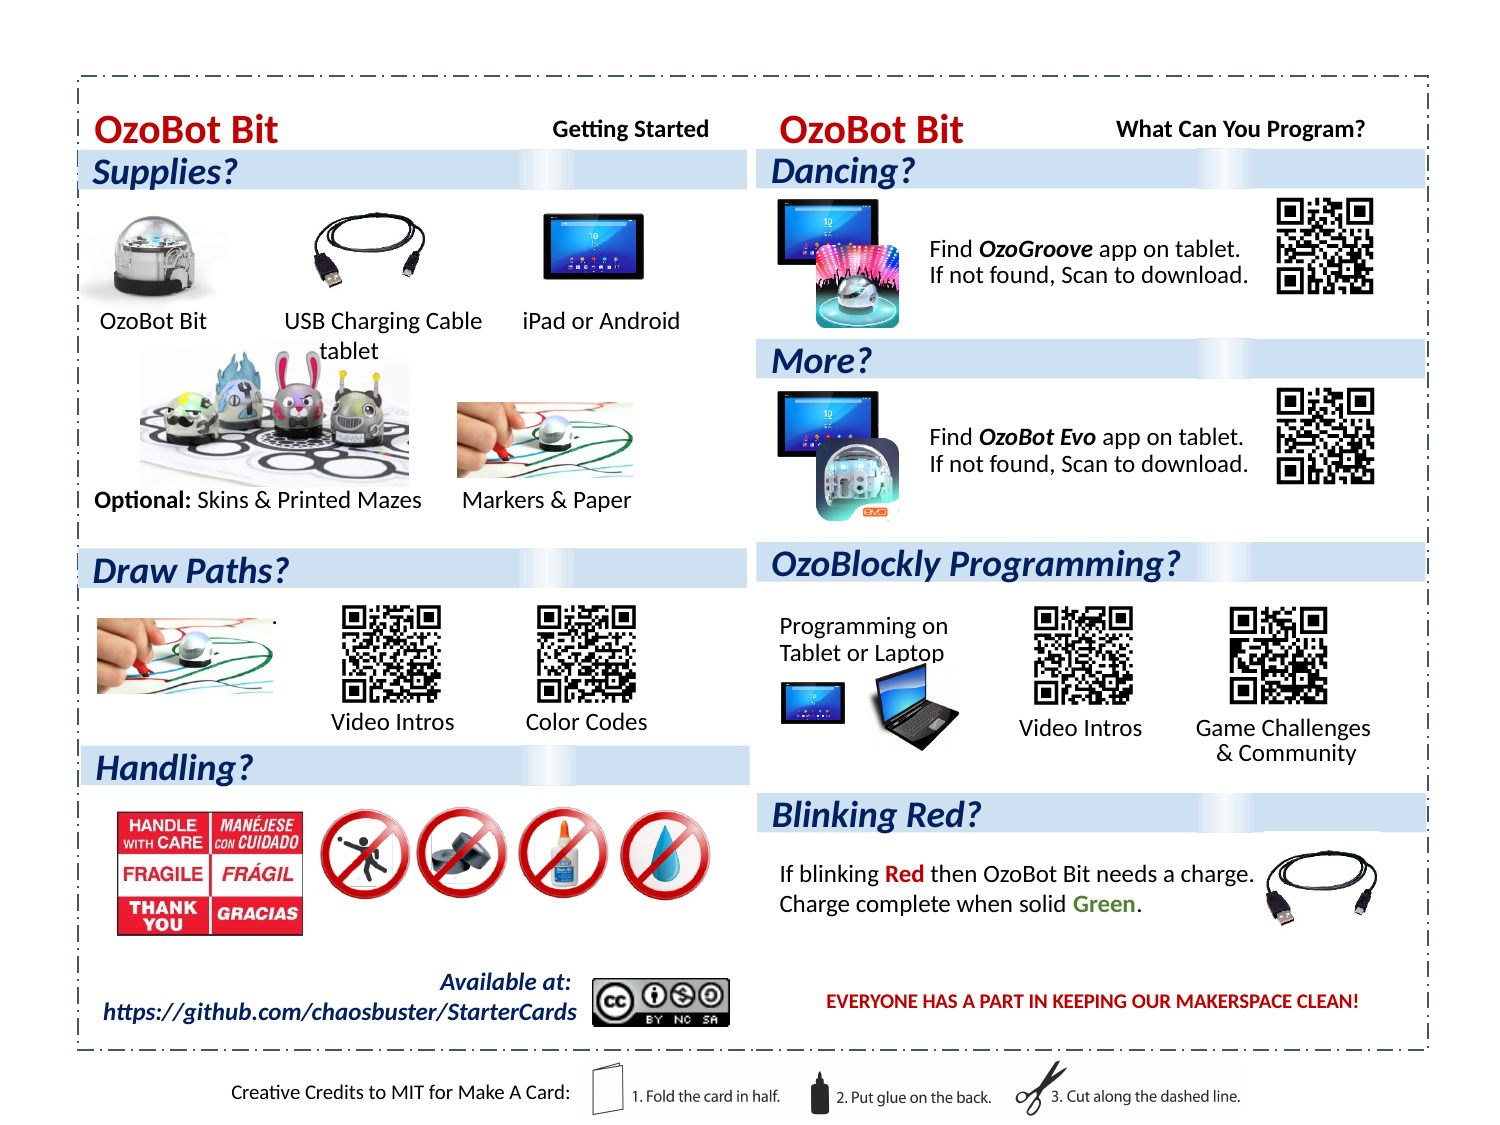

OzoBot Bit
 OzoBot Bit	 USB Charging Cable iPad or Android
			tablet
Optional: Skins & Printed Mazes Markers & Paper
.
# OzoBot Bit
Find OzoGroove app on tablet.
If not found, Scan to download.
Find OzoBot Evo app on tablet.
If not found, Scan to download.
Programming on
Tablet or Laptop
If blinking Red then OzoBot Bit needs a charge.
Charge complete when solid Green.
Getting Started
What Can You Program?
Dancing?
Supplies?
More?
OzoBlockly Programming?
Draw Paths?
| Video Intros | Color Codes |
| --- | --- |
| Video Intros | Game Challenges & Community |
| --- | --- |
Handling?
Blinking Red?
Available at:
https://github.com/chaosbuster/StarterCards
EVERYONE HAS A PART IN KEEPING OUR MAKERSPACE CLEAN!
Creative Credits to MIT for Make A Card: